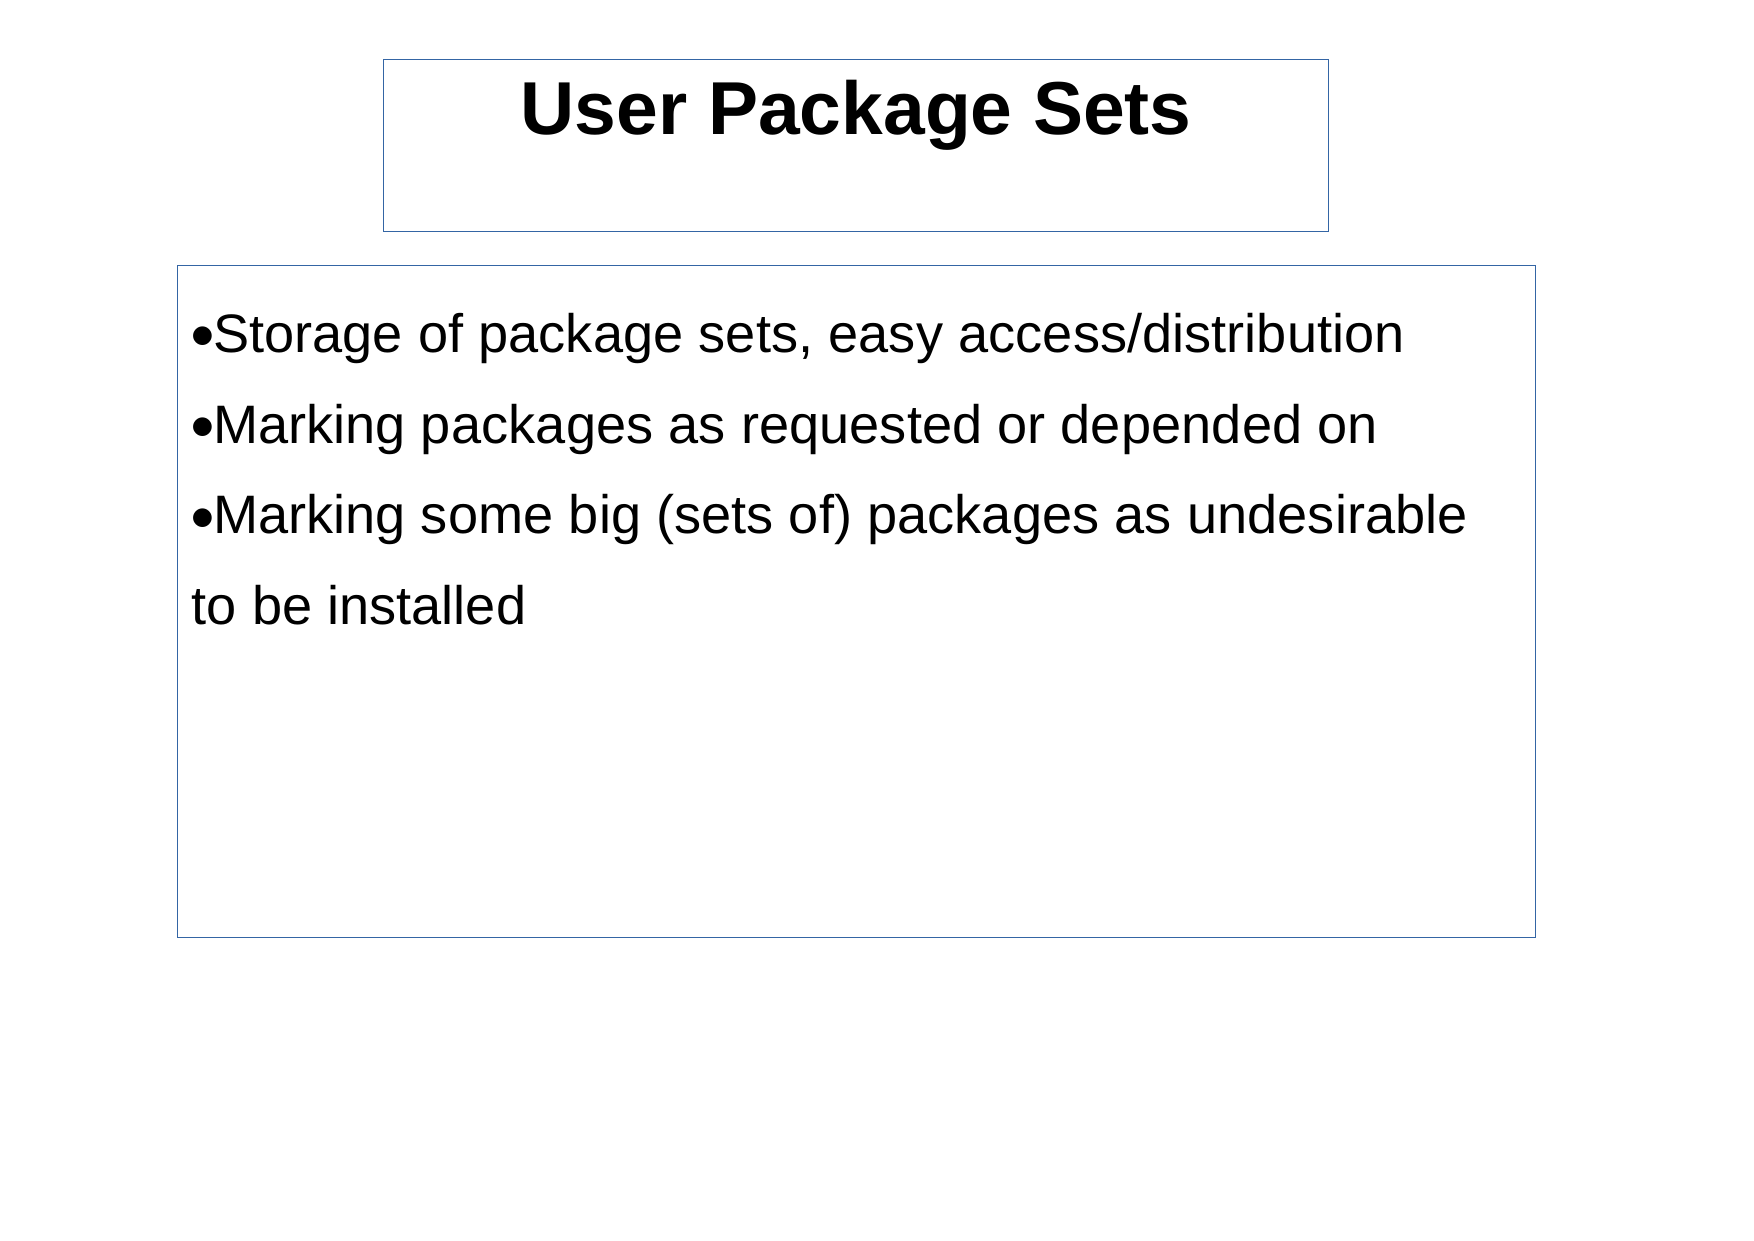

User Package Sets
Storage of package sets, easy access/distribution
Marking packages as requested or depended on
Marking some big (sets of) packages as undesirable to be installed